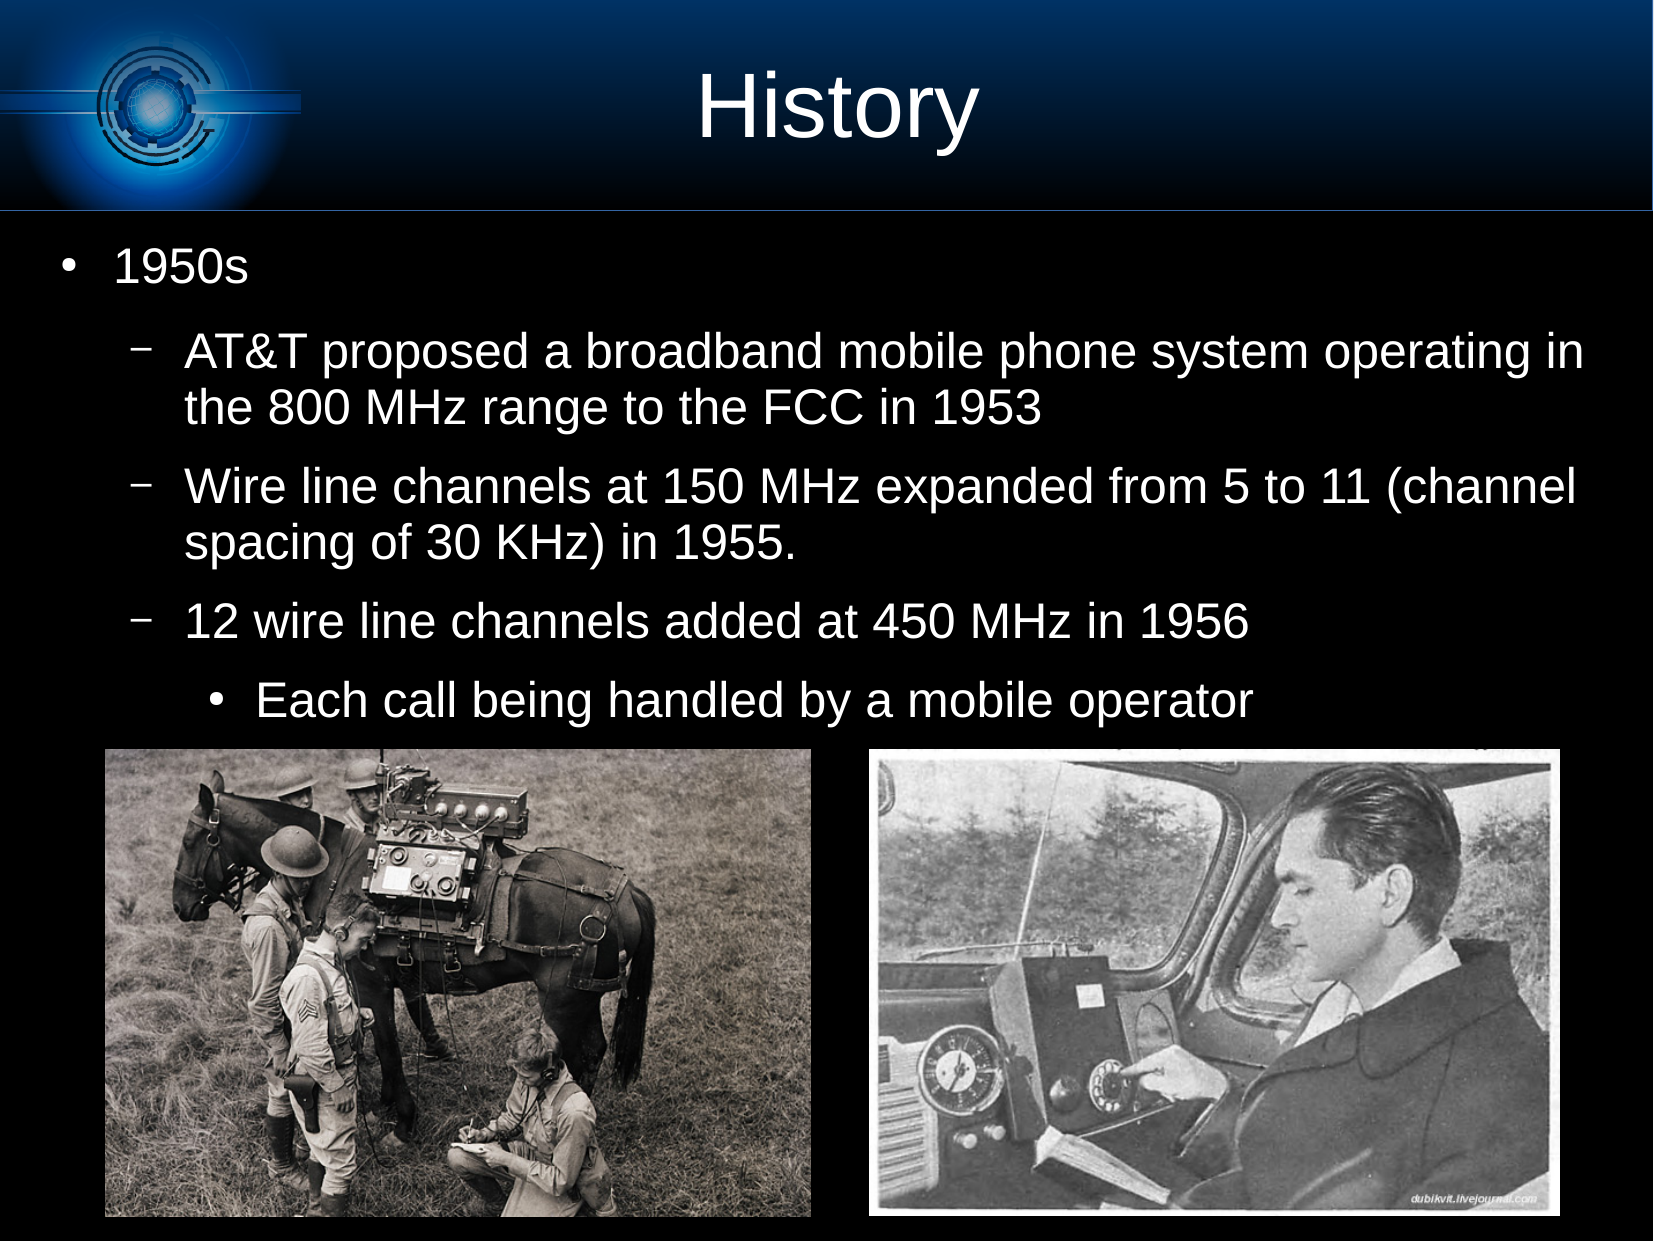

# History
1950s
AT&T proposed a broadband mobile phone system operating in the 800 MHz range to the FCC in 1953
Wire line channels at 150 MHz expanded from 5 to 11 (channel spacing of 30 KHz) in 1955.
12 wire line channels added at 450 MHz in 1956
Each call being handled by a mobile operator